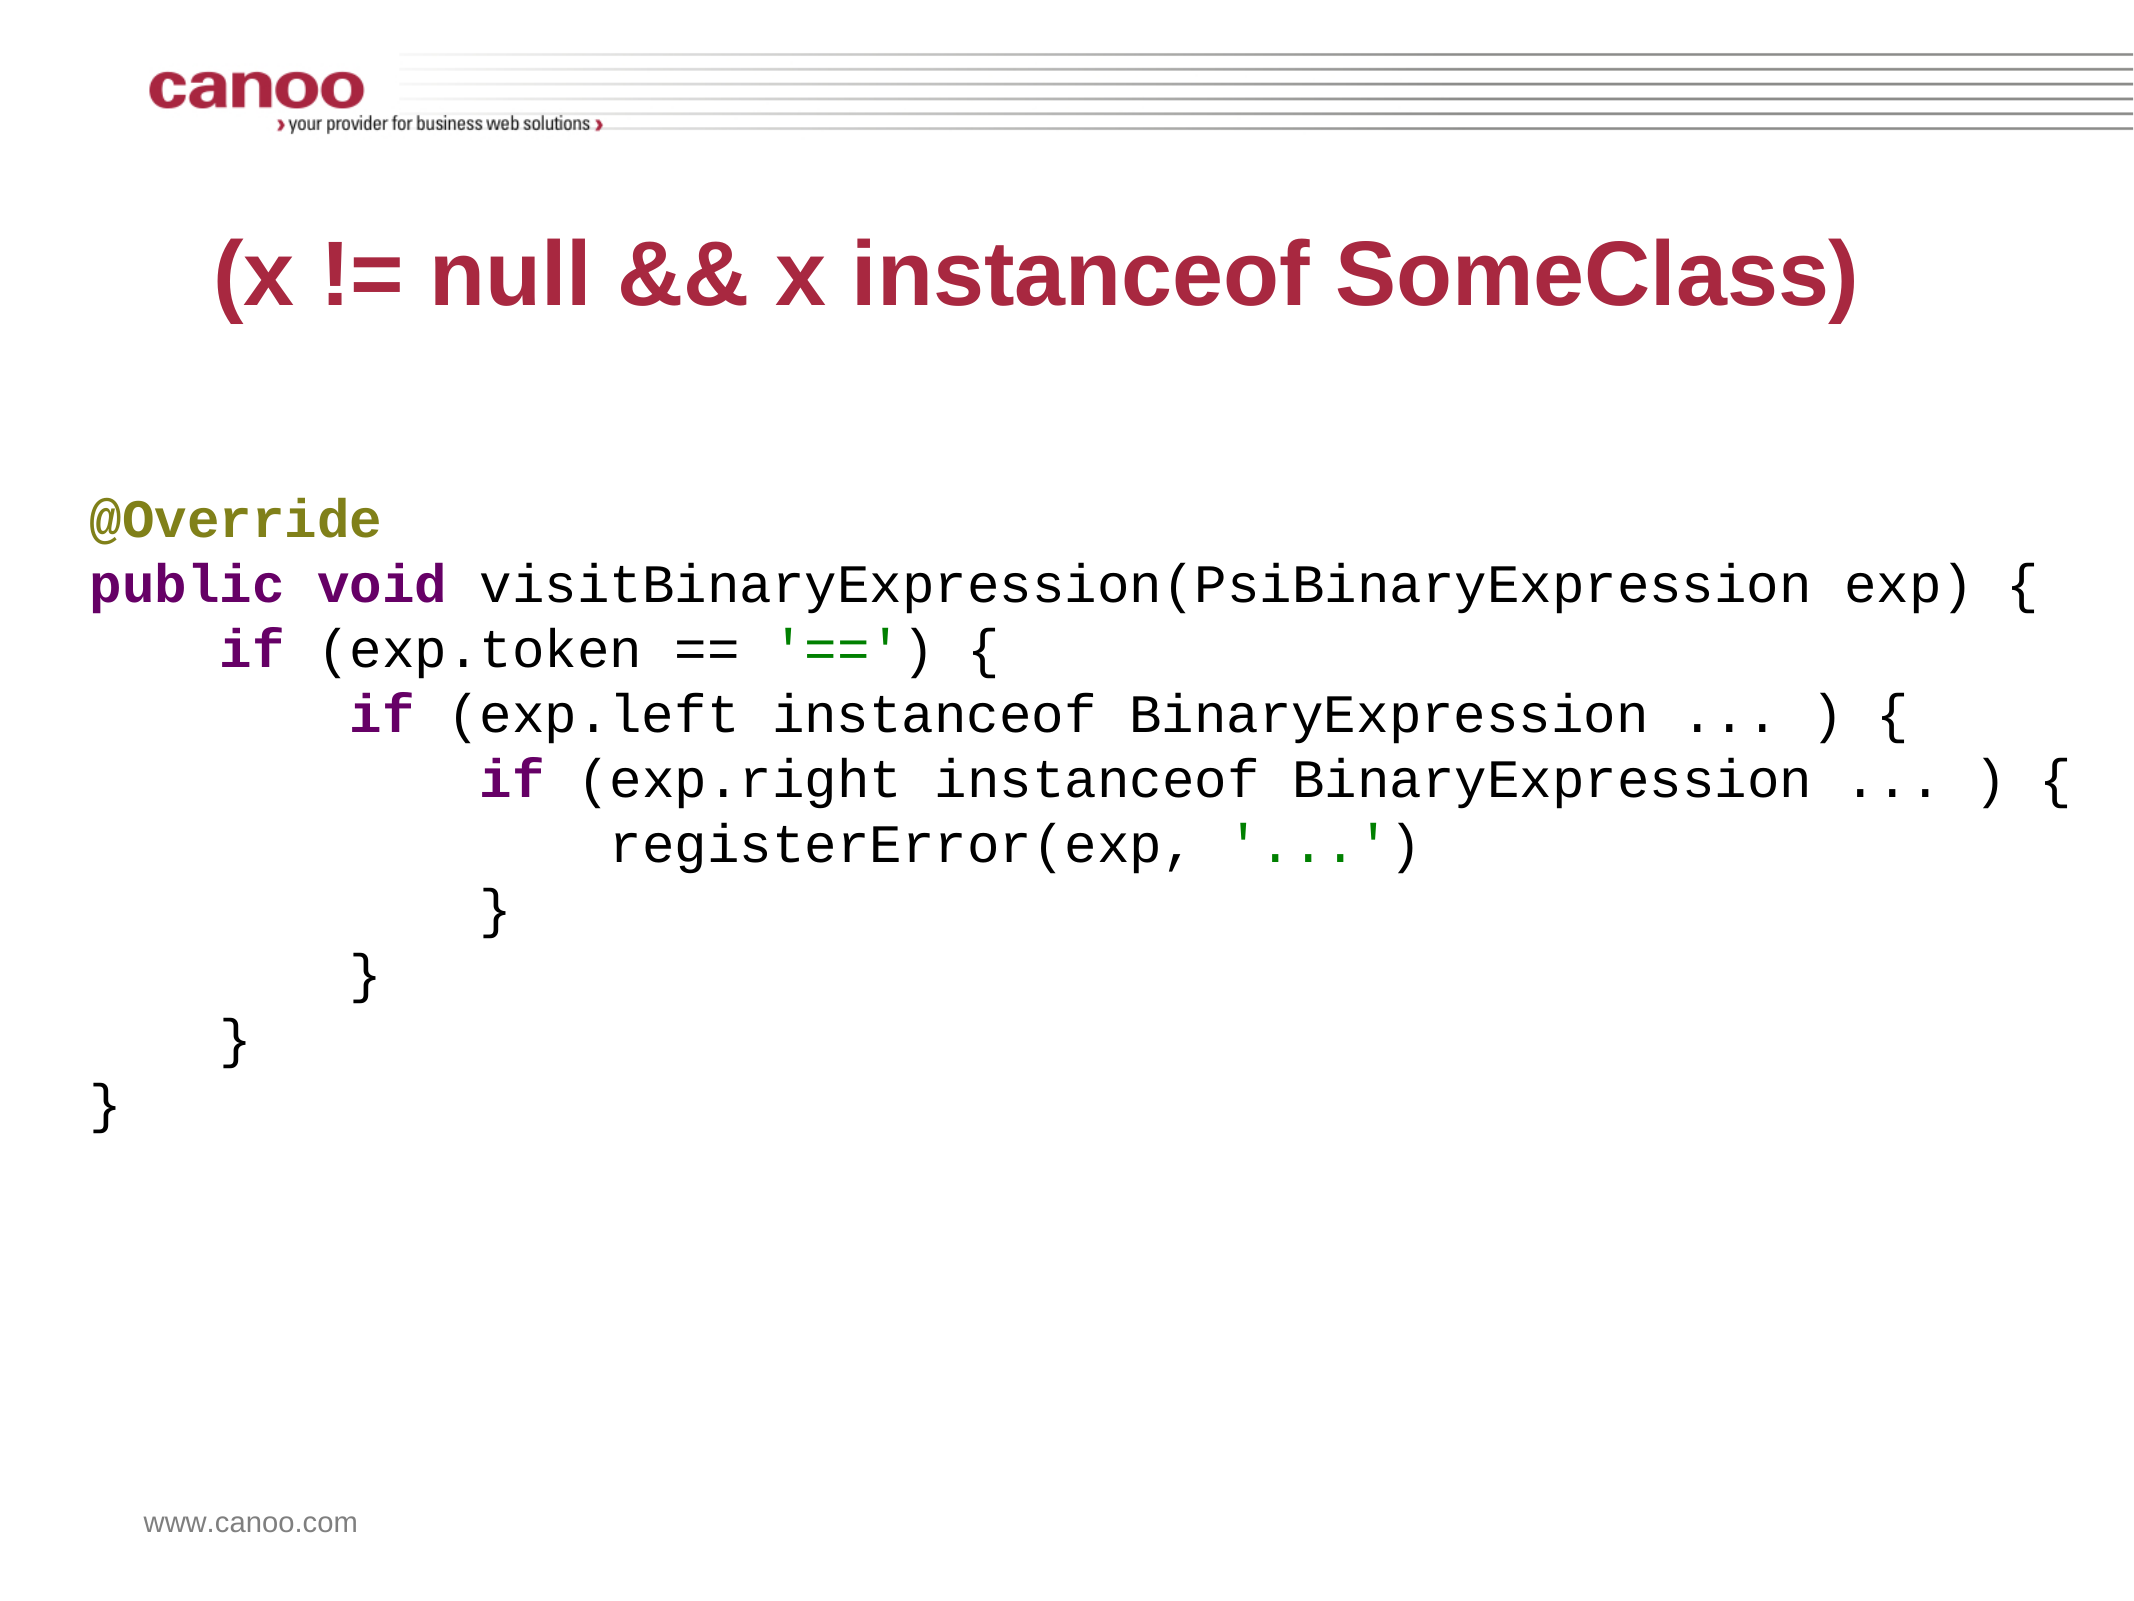

# (x != null && x instanceof SomeClass)
@Override
public void visitBinaryExpression(PsiBinaryExpression exp) {
 if (exp.token == '==') {
 if (exp.left instanceof BinaryExpression ... ) {
 if (exp.right instanceof BinaryExpression ... ) {
 registerError(exp, '...')
 }
 }
 }
}